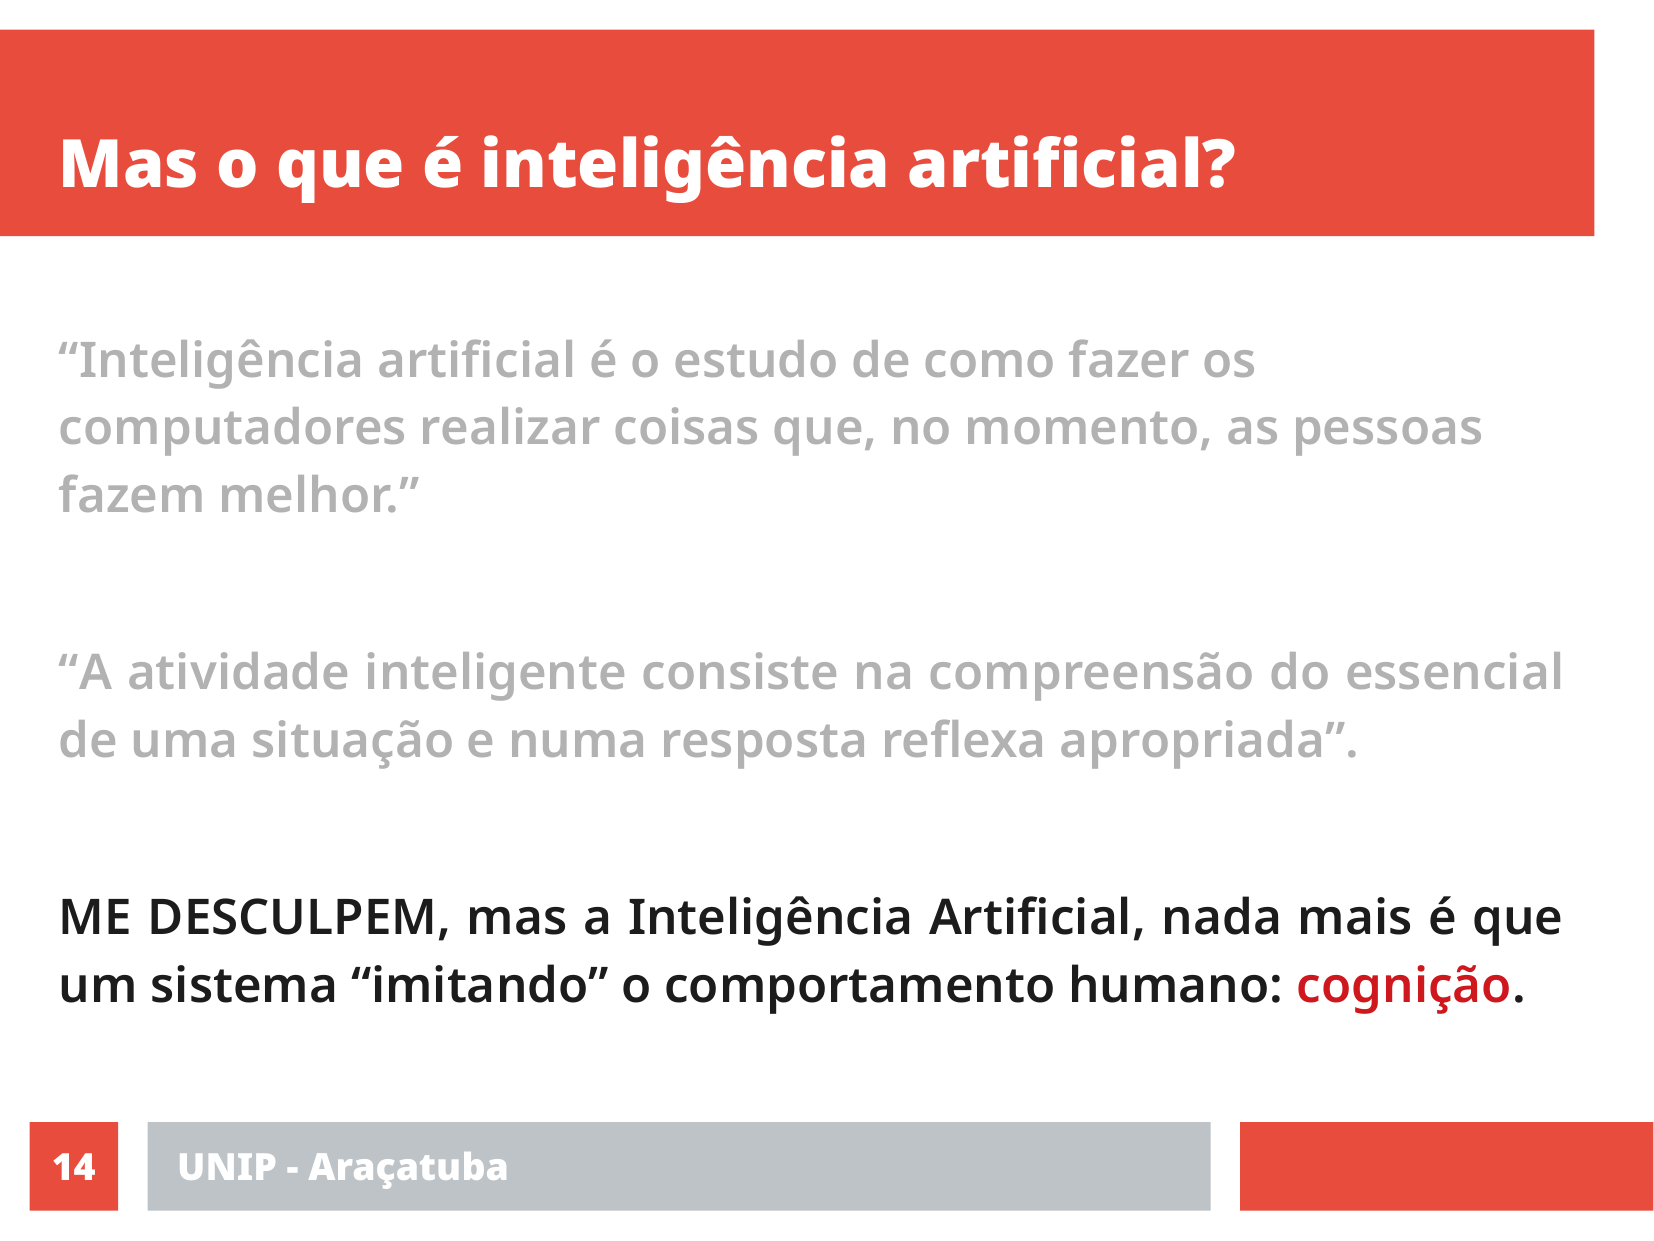

Mas o que é inteligência artificial?
# “Inteligência artificial é o estudo de como fazer os computadores realizar coisas que, no momento, as pessoas fazem melhor.”
“A atividade inteligente consiste na compreensão do essencial de uma situação e numa resposta reflexa apropriada”.
ME DESCULPEM, mas a Inteligência Artificial, nada mais é que um sistema “imitando” o comportamento humano: cognição.
14
UNIP - Araçatuba